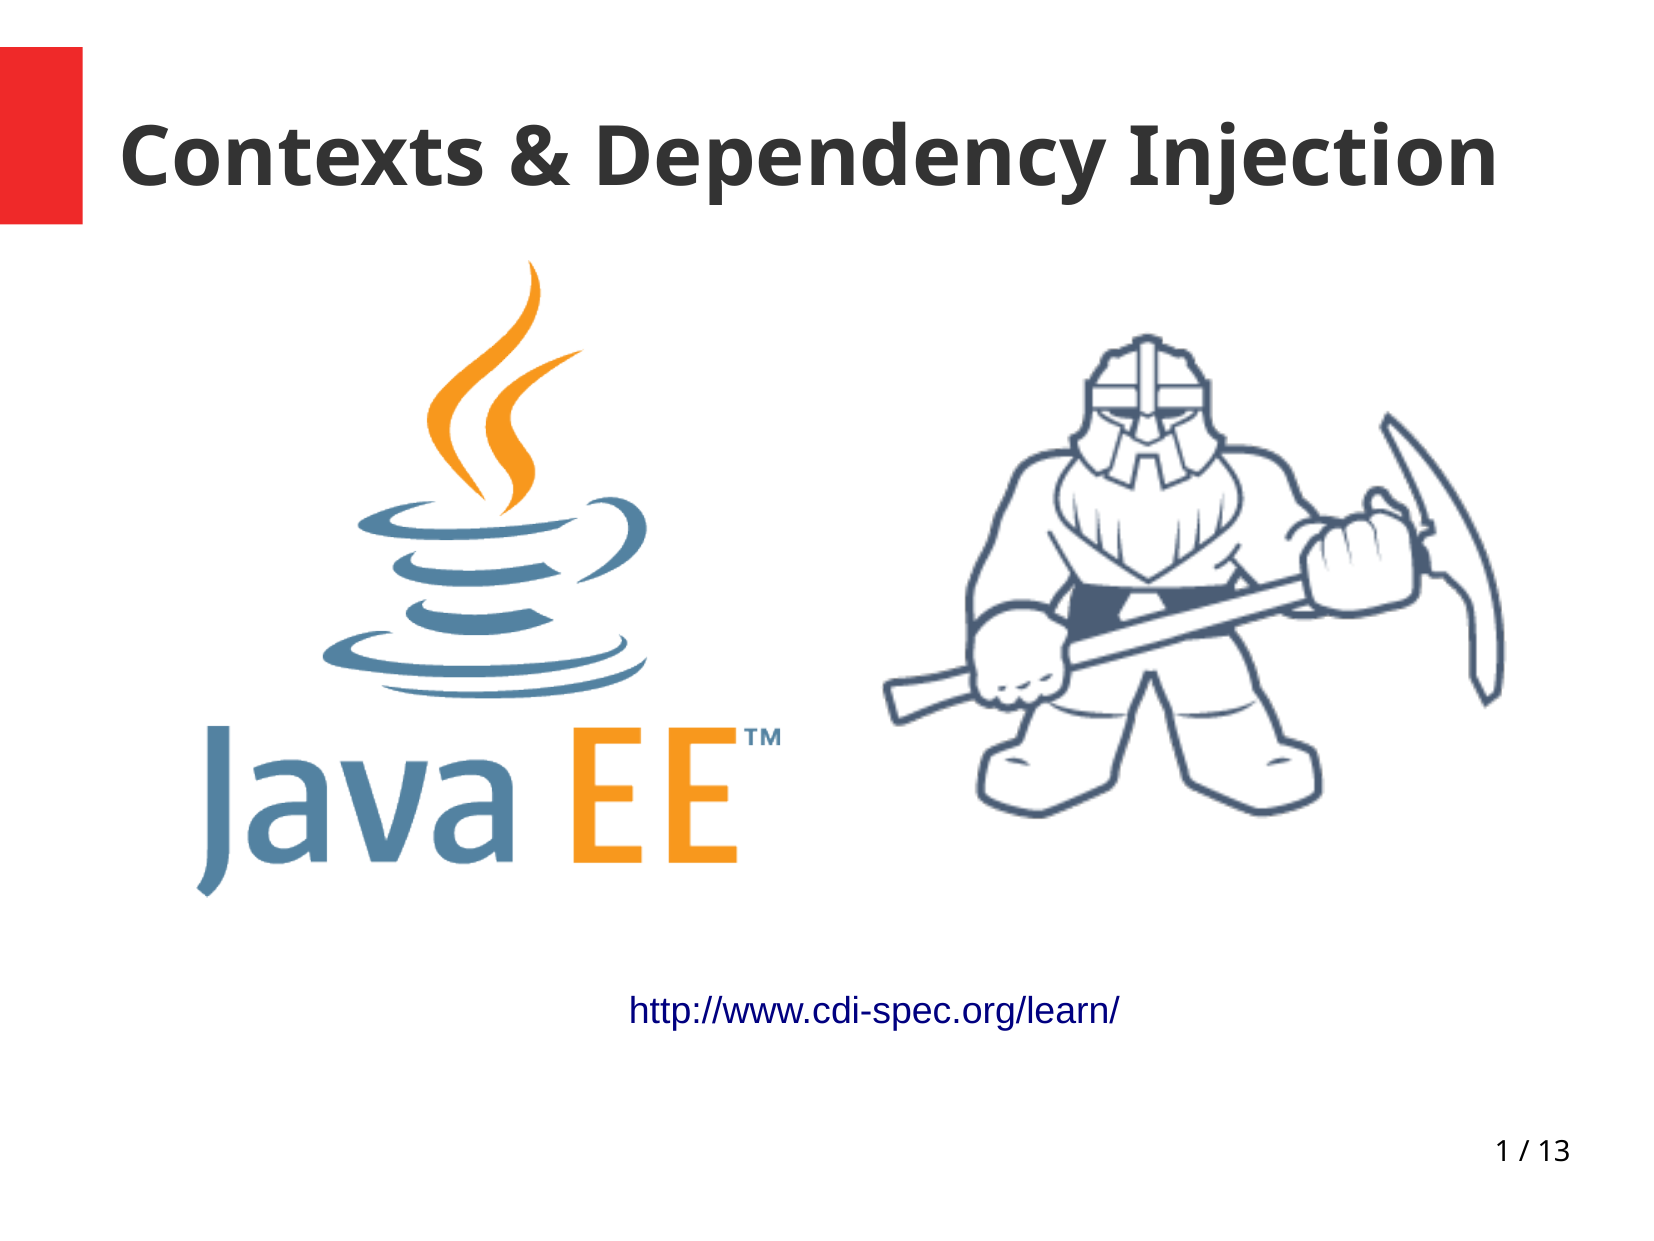

# Contexts & Dependency Injection
http://www.cdi-spec.org/learn/
1